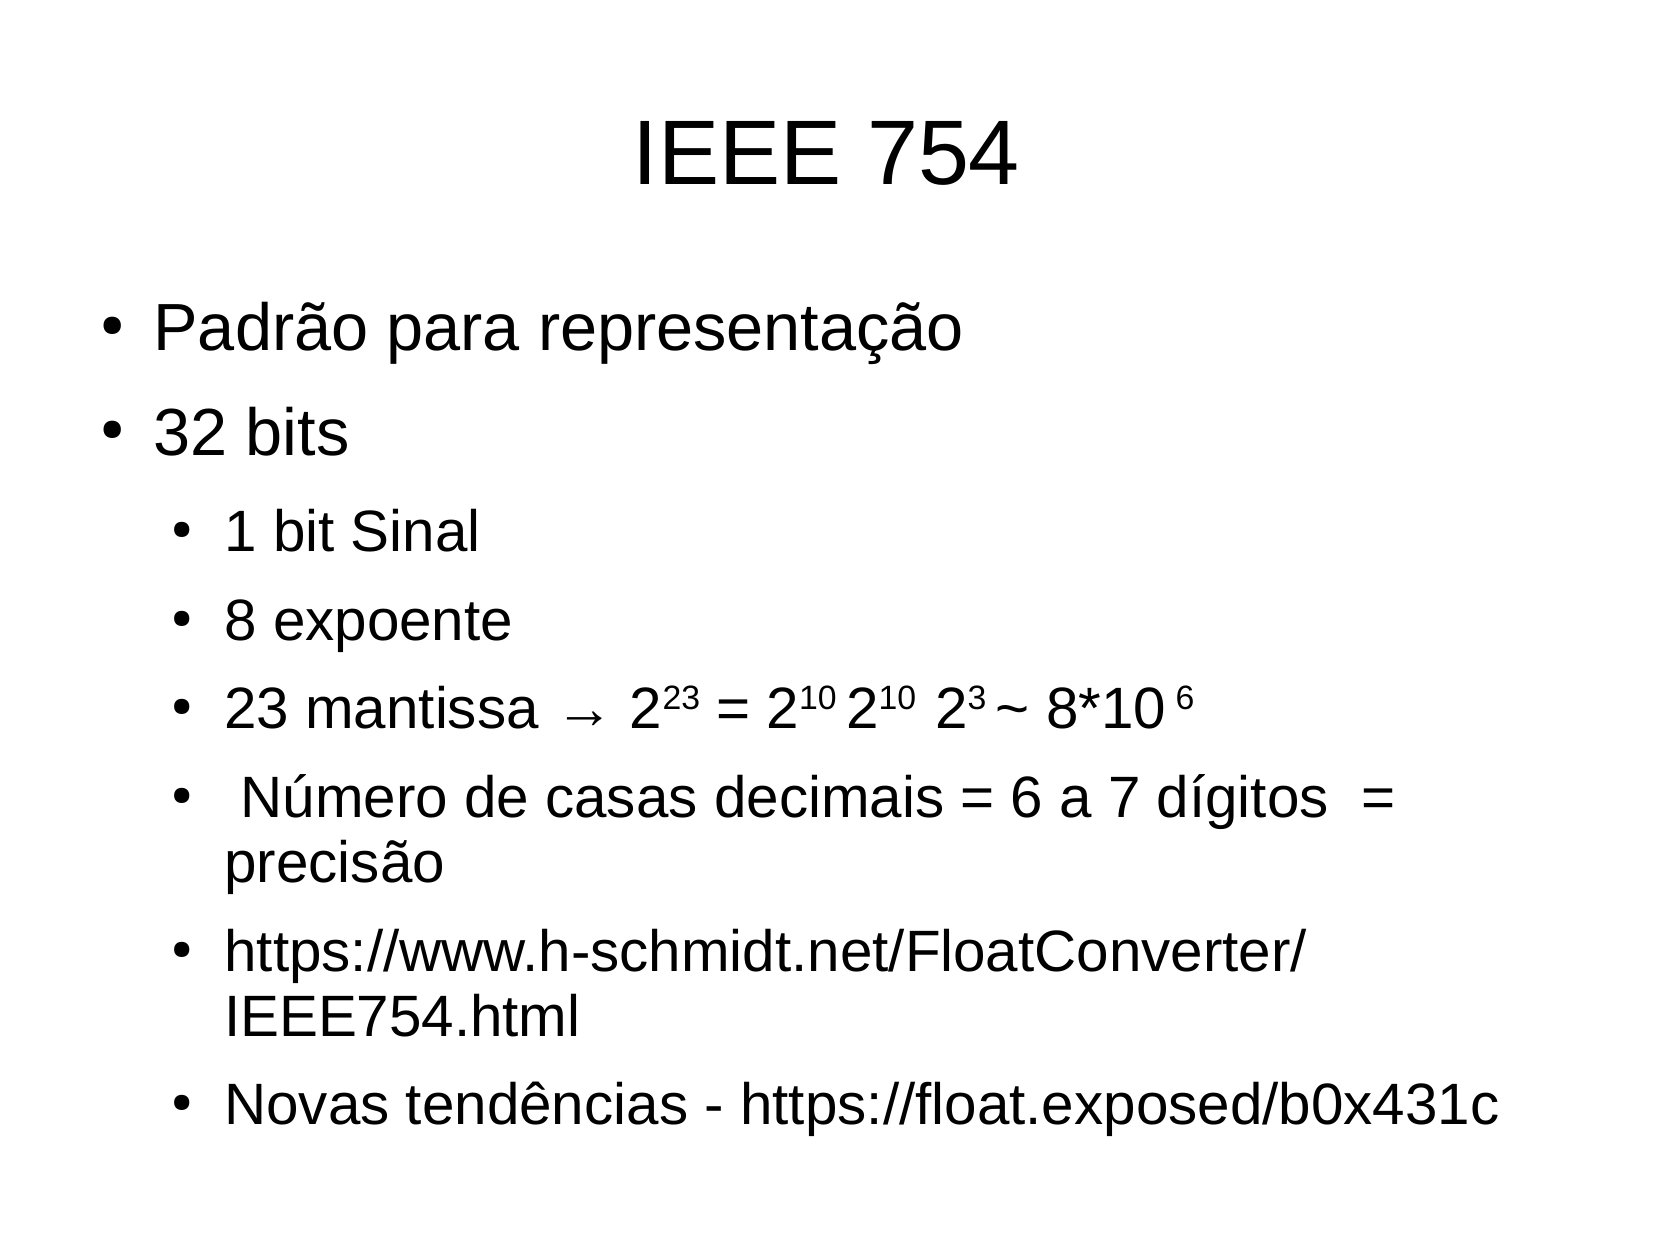

# IEEE 754
Padrão para representação
32 bits
1 bit Sinal
8 expoente
23 mantissa → 223 = 210 210 23 ~ 8*10 6
 Número de casas decimais = 6 a 7 dígitos = precisão
https://www.h-schmidt.net/FloatConverter/IEEE754.html
Novas tendências - https://float.exposed/b0x431c